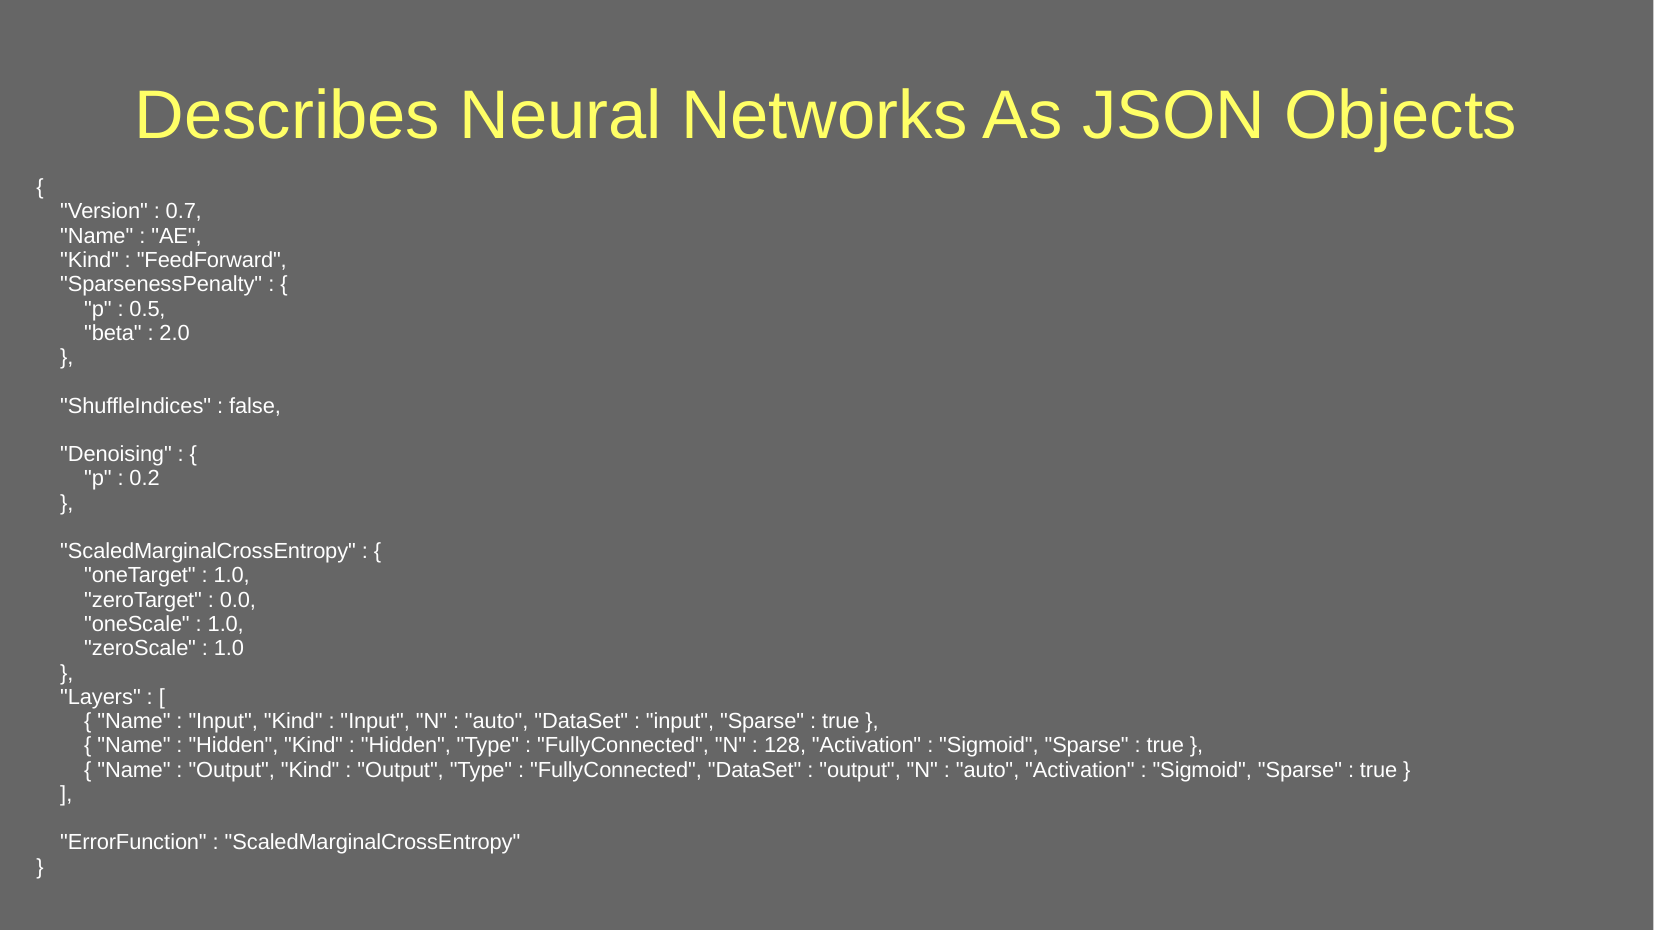

# Describes Neural Networks As JSON Objects
{
 "Version" : 0.7,
 "Name" : "AE",
 "Kind" : "FeedForward",
 "SparsenessPenalty" : {
 "p" : 0.5,
 "beta" : 2.0
 },
 "ShuffleIndices" : false,
 "Denoising" : {
 "p" : 0.2
 },
 "ScaledMarginalCrossEntropy" : {
 "oneTarget" : 1.0,
 "zeroTarget" : 0.0,
 "oneScale" : 1.0,
 "zeroScale" : 1.0
 },
 "Layers" : [
 { "Name" : "Input", "Kind" : "Input", "N" : "auto", "DataSet" : "input", "Sparse" : true },
 { "Name" : "Hidden", "Kind" : "Hidden", "Type" : "FullyConnected", "N" : 128, "Activation" : "Sigmoid", "Sparse" : true },
 { "Name" : "Output", "Kind" : "Output", "Type" : "FullyConnected", "DataSet" : "output", "N" : "auto", "Activation" : "Sigmoid", "Sparse" : true }
 ],
 "ErrorFunction" : "ScaledMarginalCrossEntropy"
}